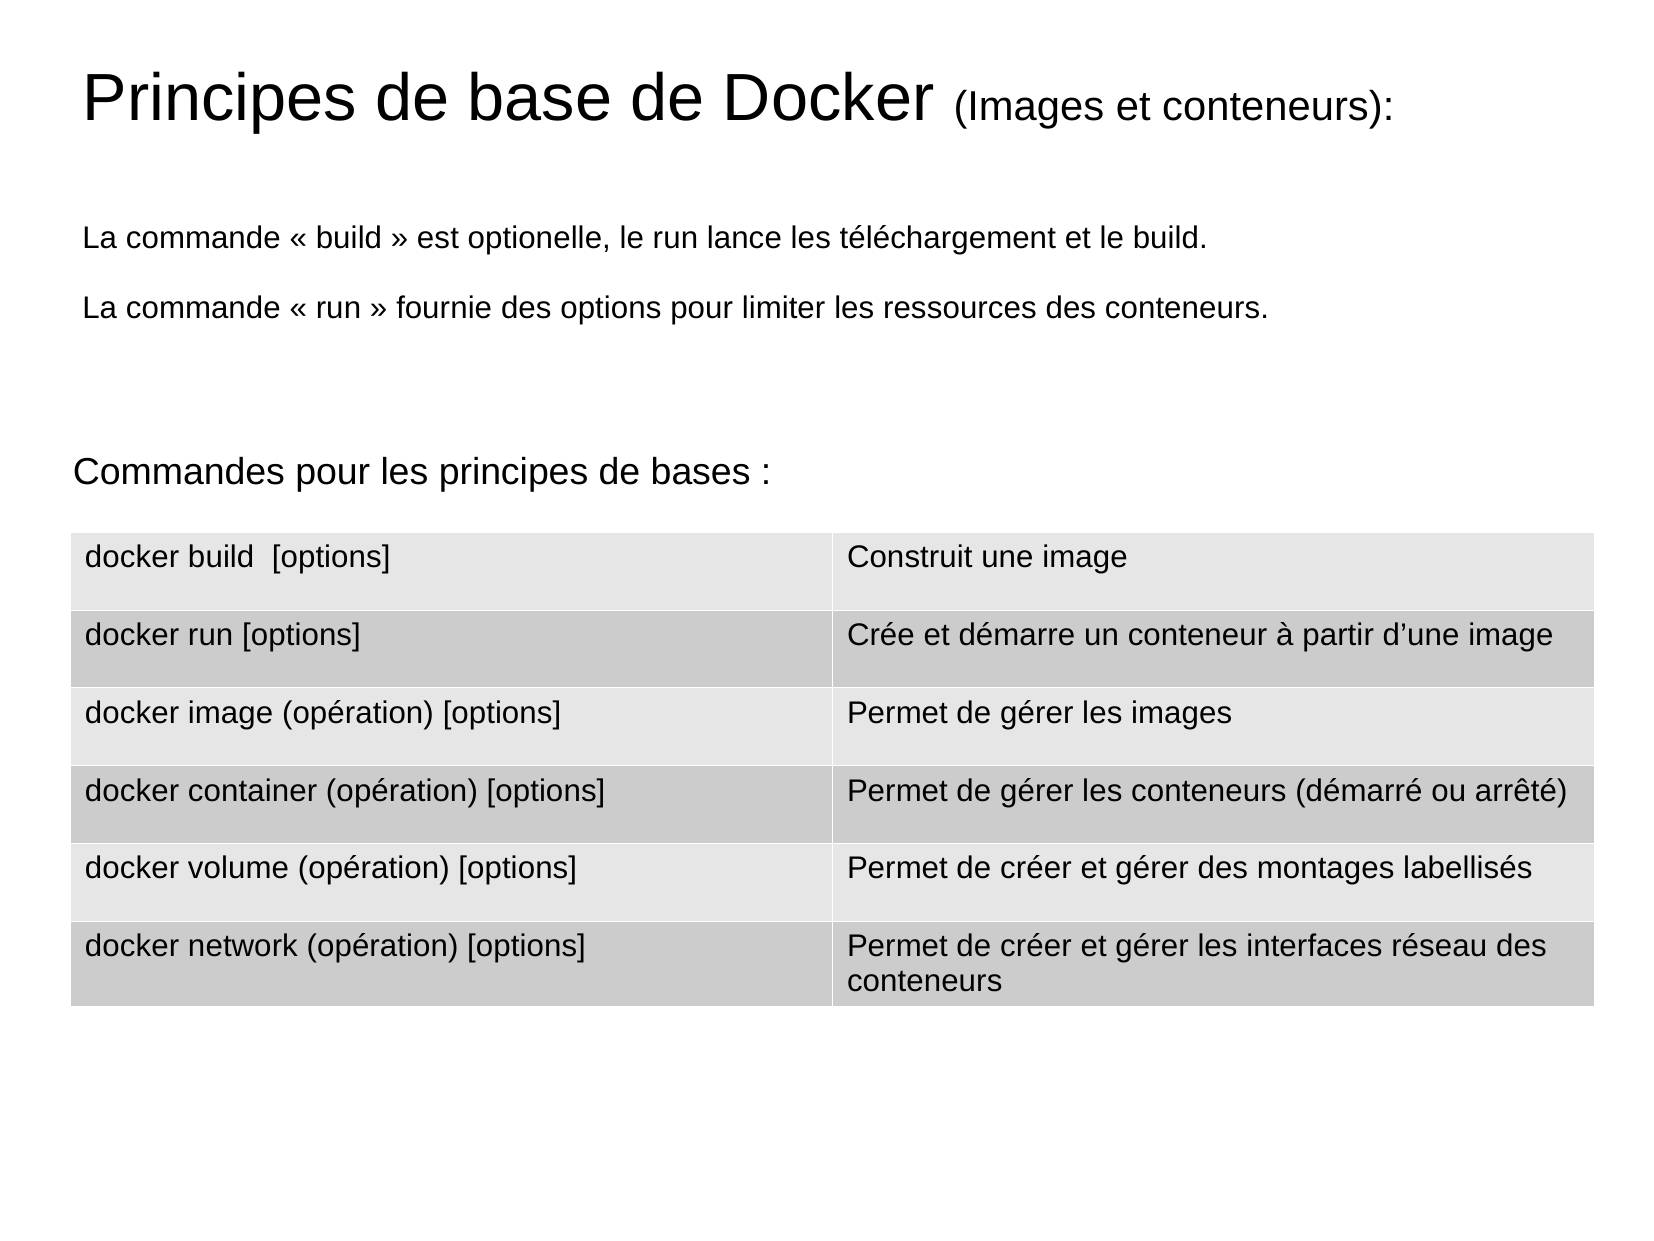

Principes de base de Docker (Images et conteneurs):
La commande « build » est optionelle, le run lance les téléchargement et le build.
La commande « run » fournie des options pour limiter les ressources des conteneurs.
Commandes pour les principes de bases :
| docker build [options] | Construit une image |
| --- | --- |
| docker run [options] | Crée et démarre un conteneur à partir d’une image |
| docker image (opération) [options] | Permet de gérer les images |
| docker container (opération) [options] | Permet de gérer les conteneurs (démarré ou arrêté) |
| docker volume (opération) [options] | Permet de créer et gérer des montages labellisés |
| docker network (opération) [options] | Permet de créer et gérer les interfaces réseau des conteneurs |